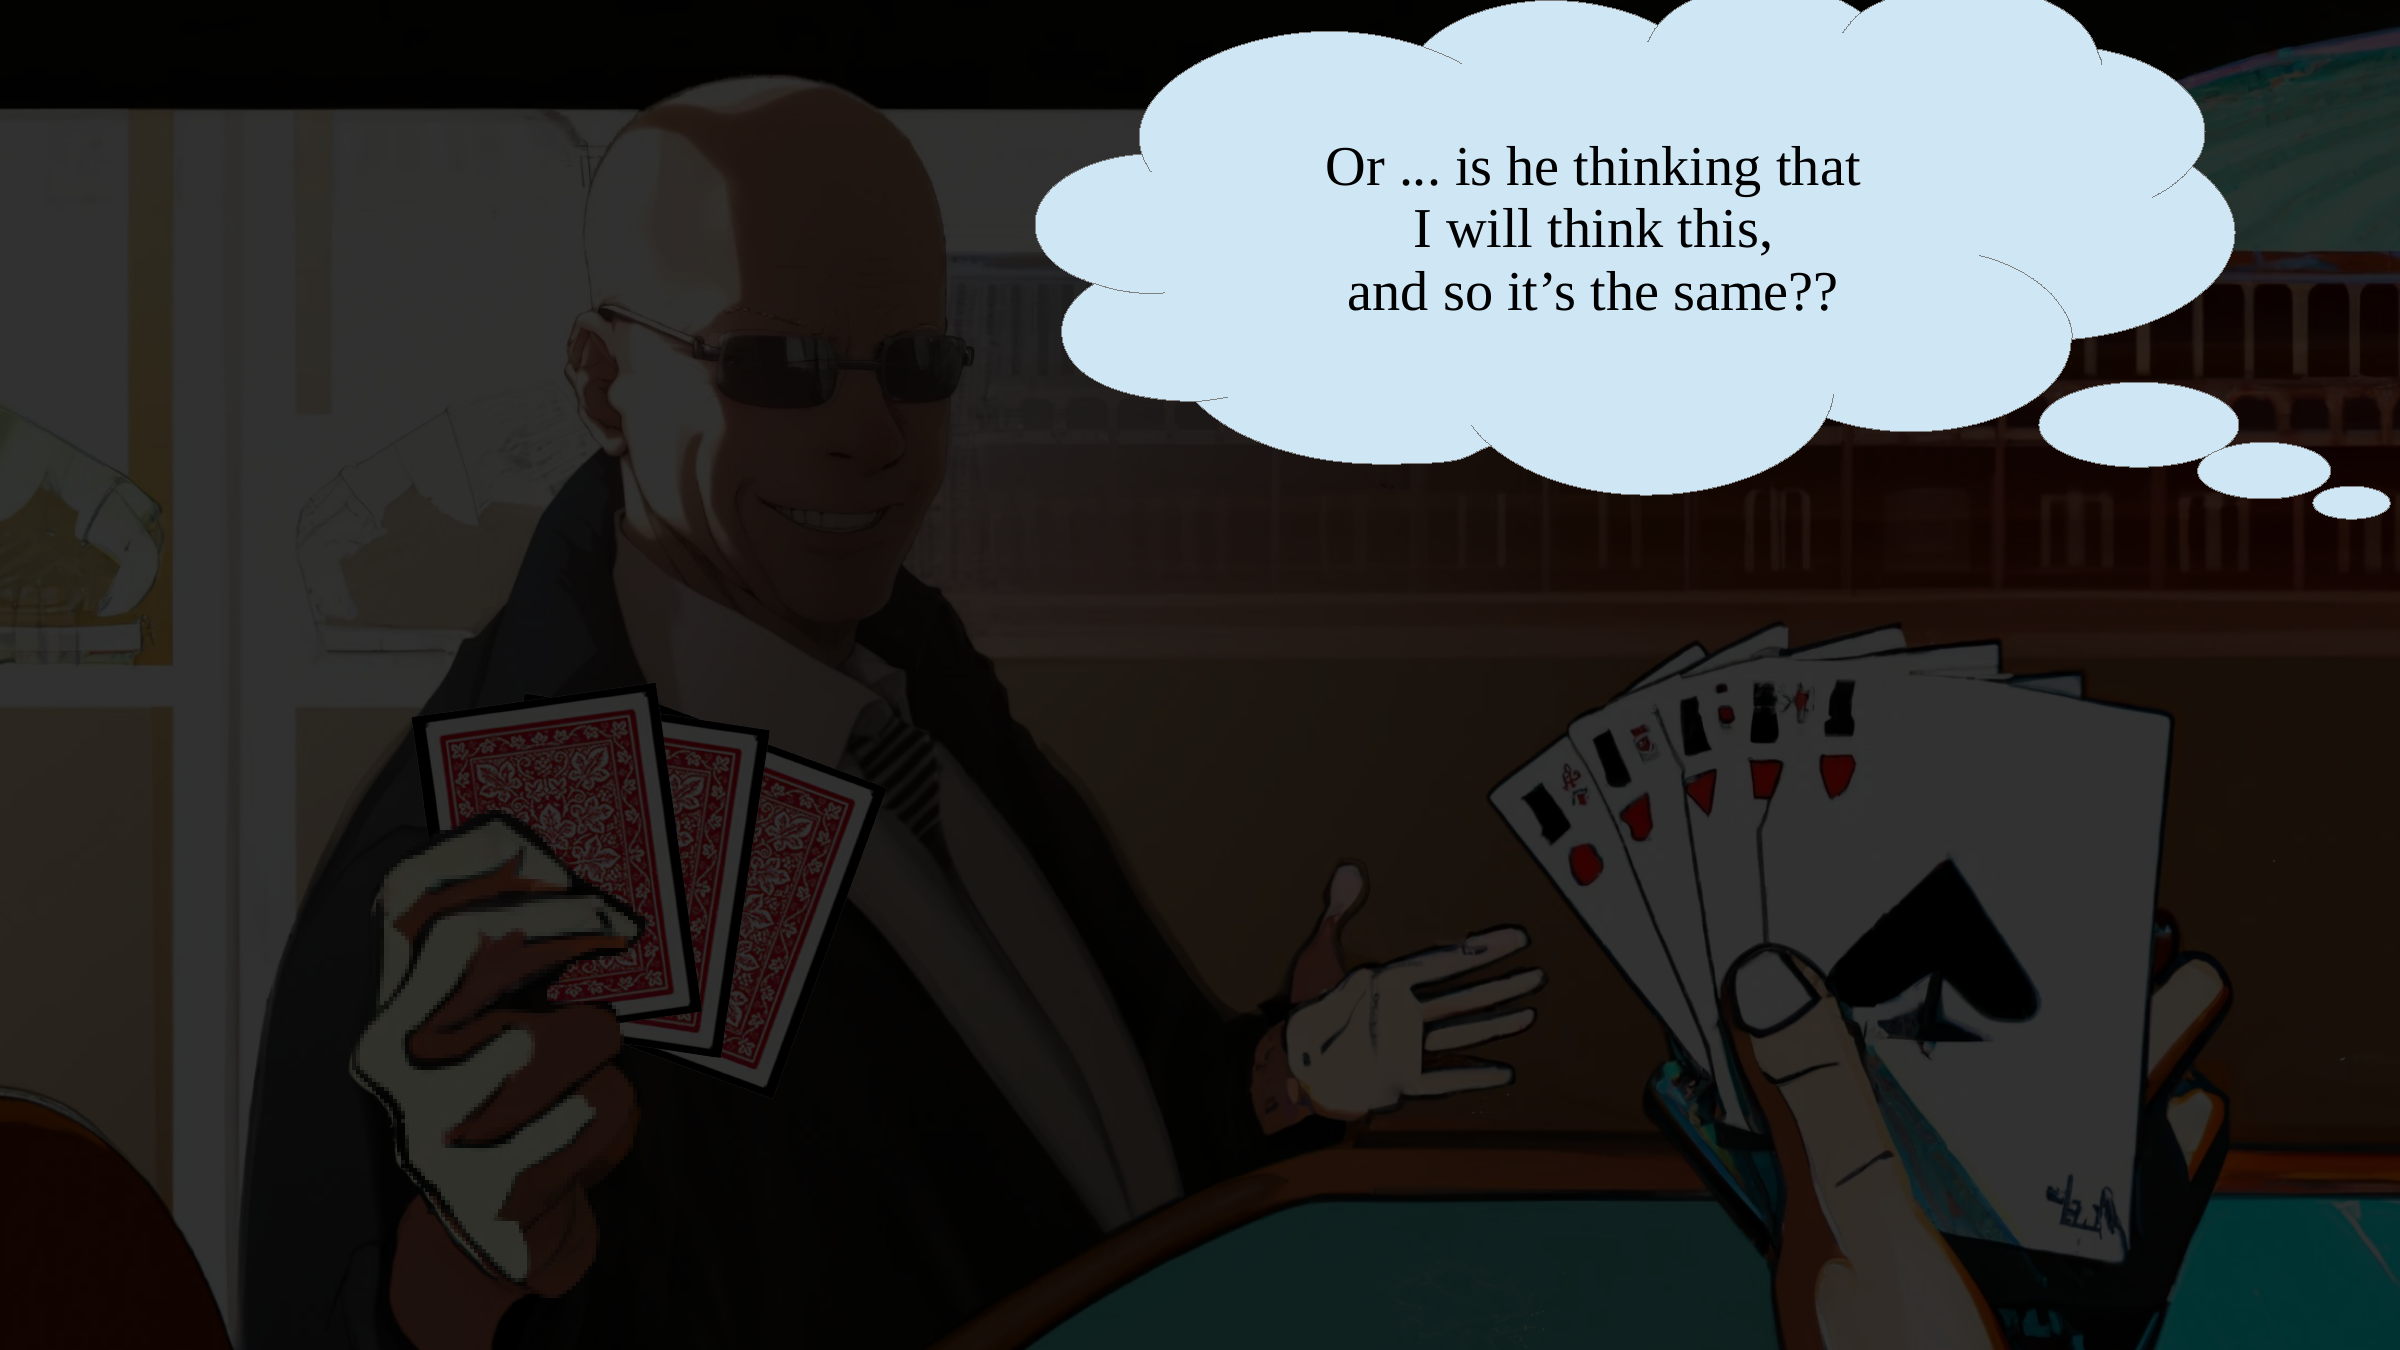

Or ... is he thinking that
I will think this,
and so it’s the same??